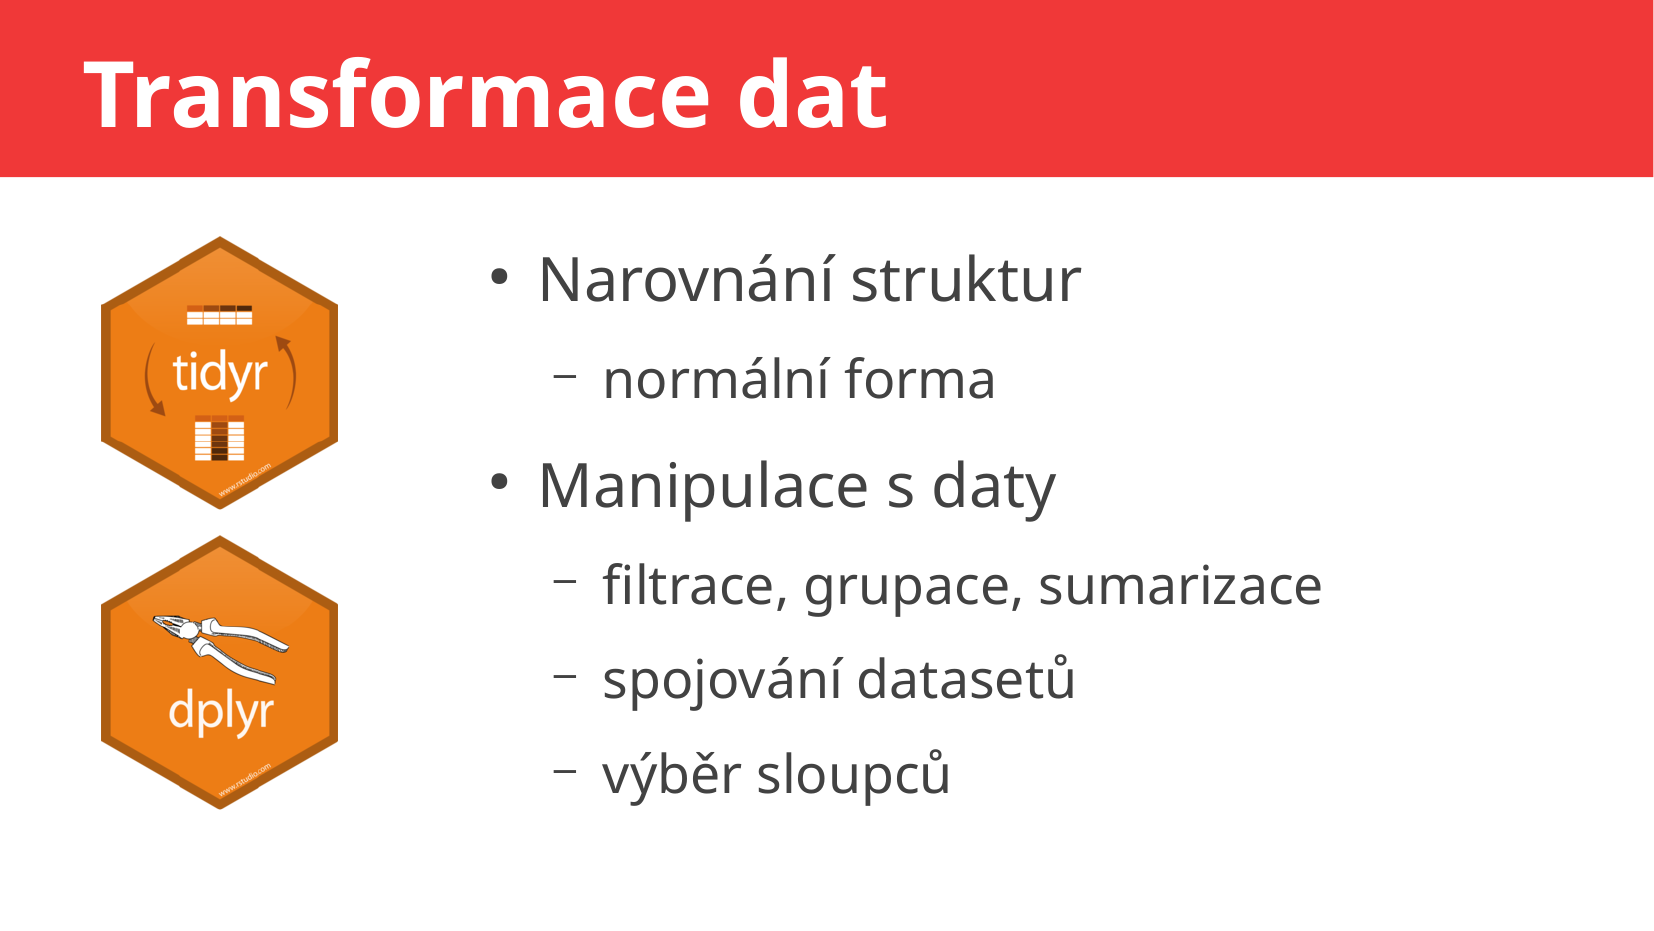

# Transformace dat
Narovnání struktur
normální forma
Manipulace s daty
filtrace, grupace, sumarizace
spojování datasetů
výběr sloupců